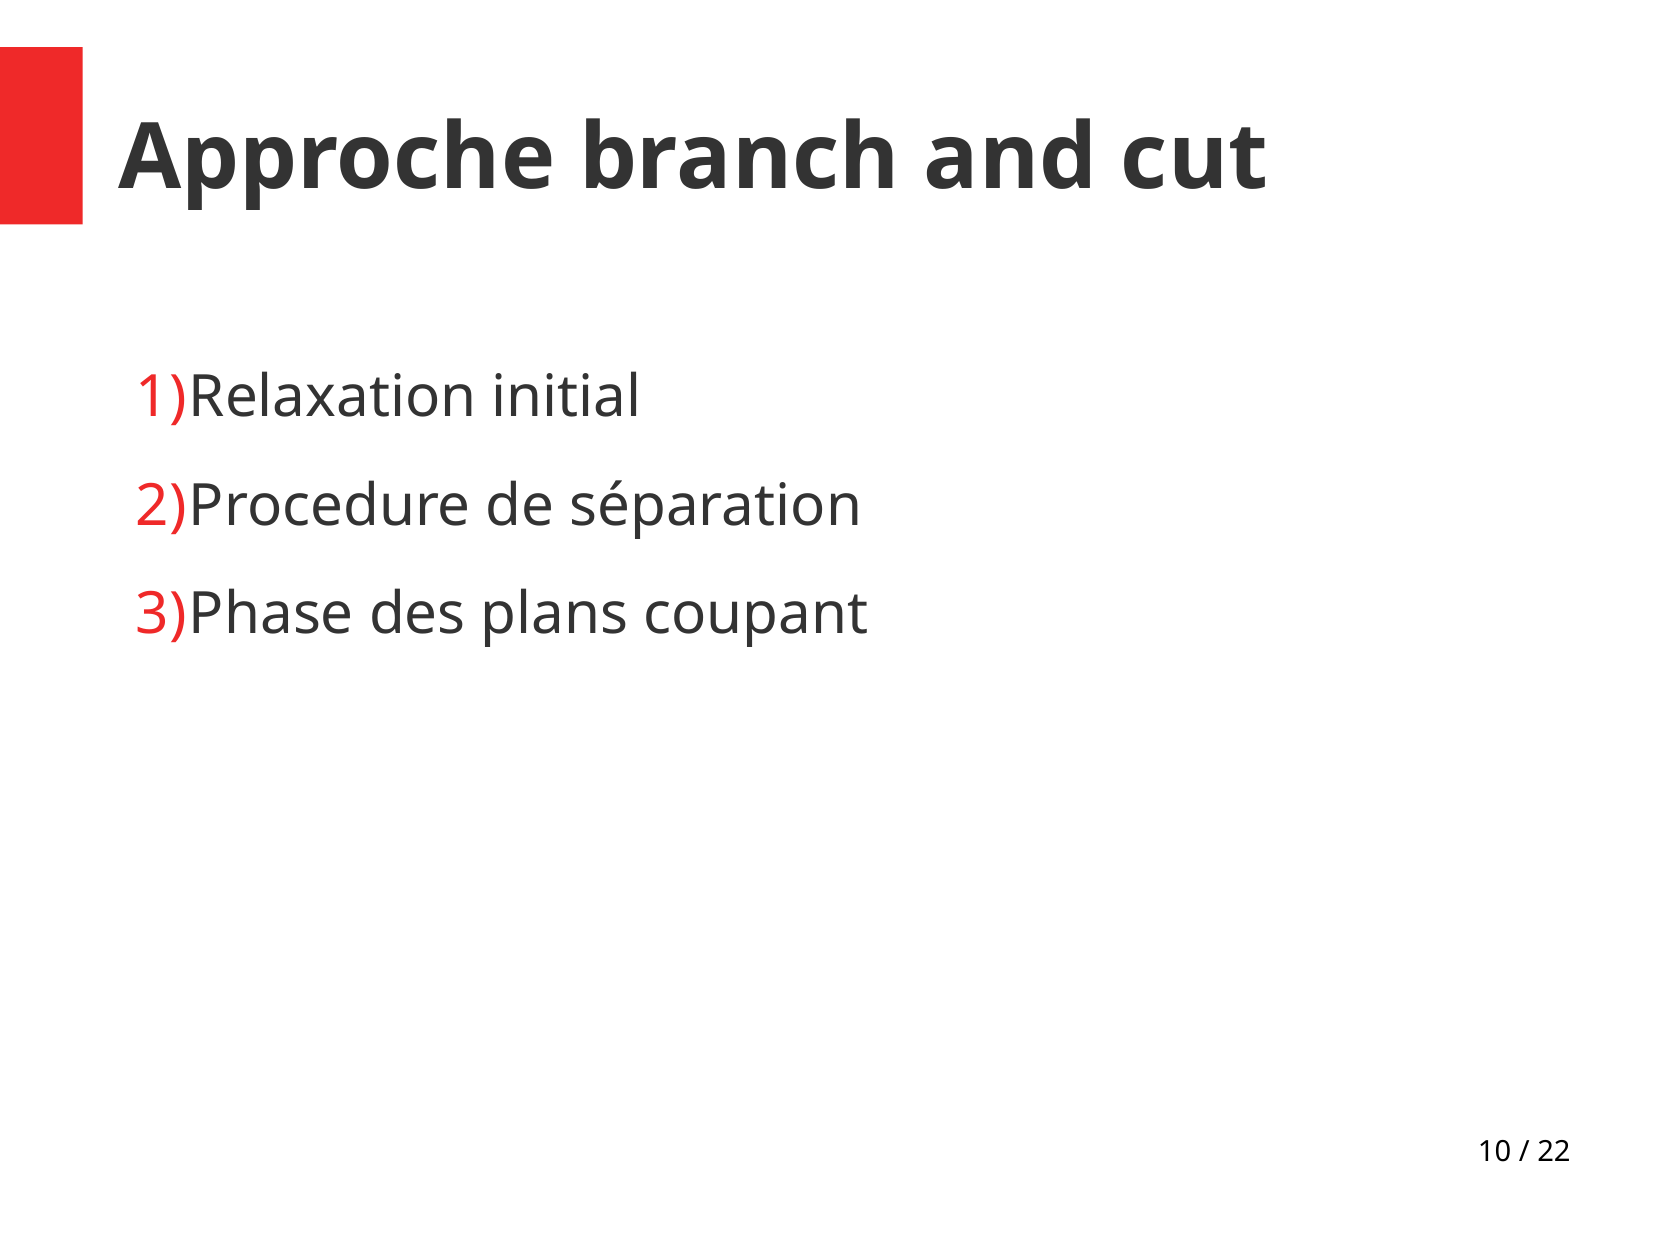

# Approche branch and cut
Relaxation initial
Procedure de séparation
Phase des plans coupant
10